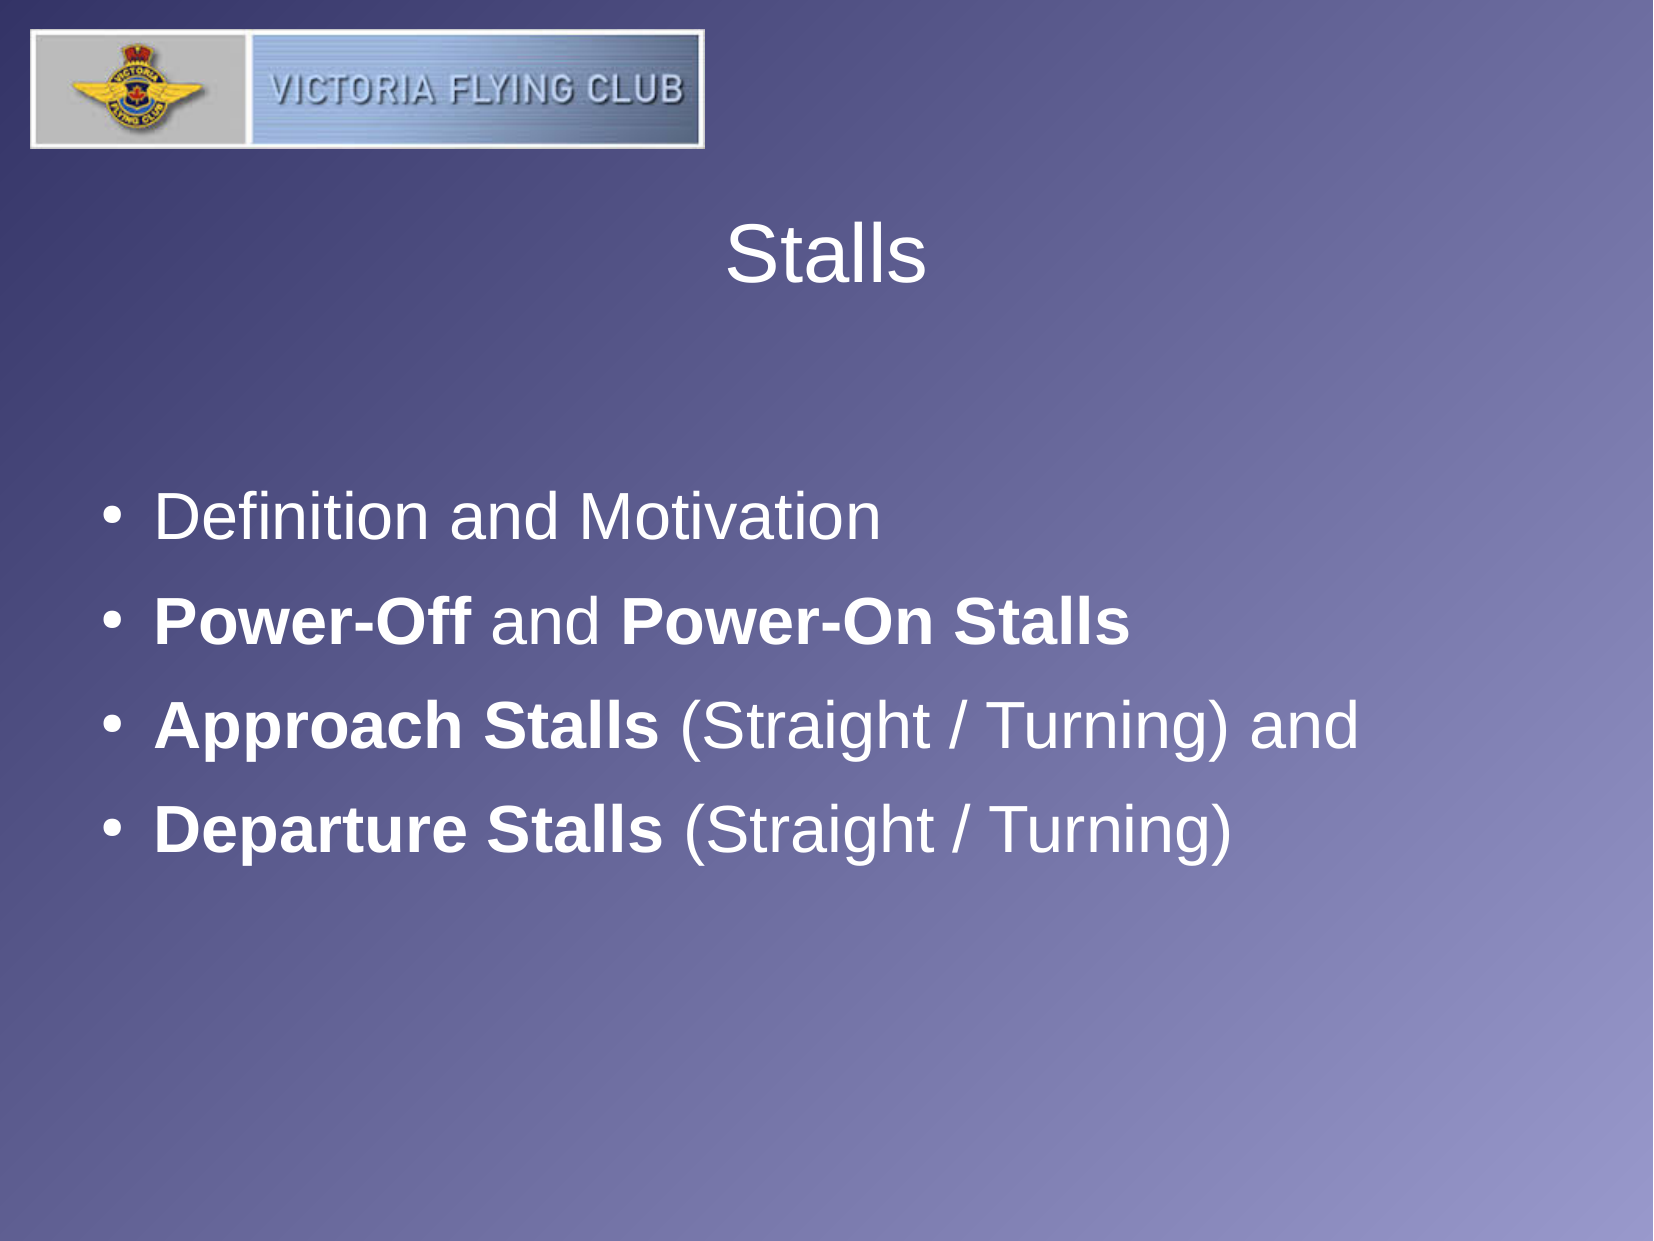

# Stalls
Definition and Motivation
Power-Off and Power-On Stalls
Approach Stalls (Straight / Turning) and
Departure Stalls (Straight / Turning)